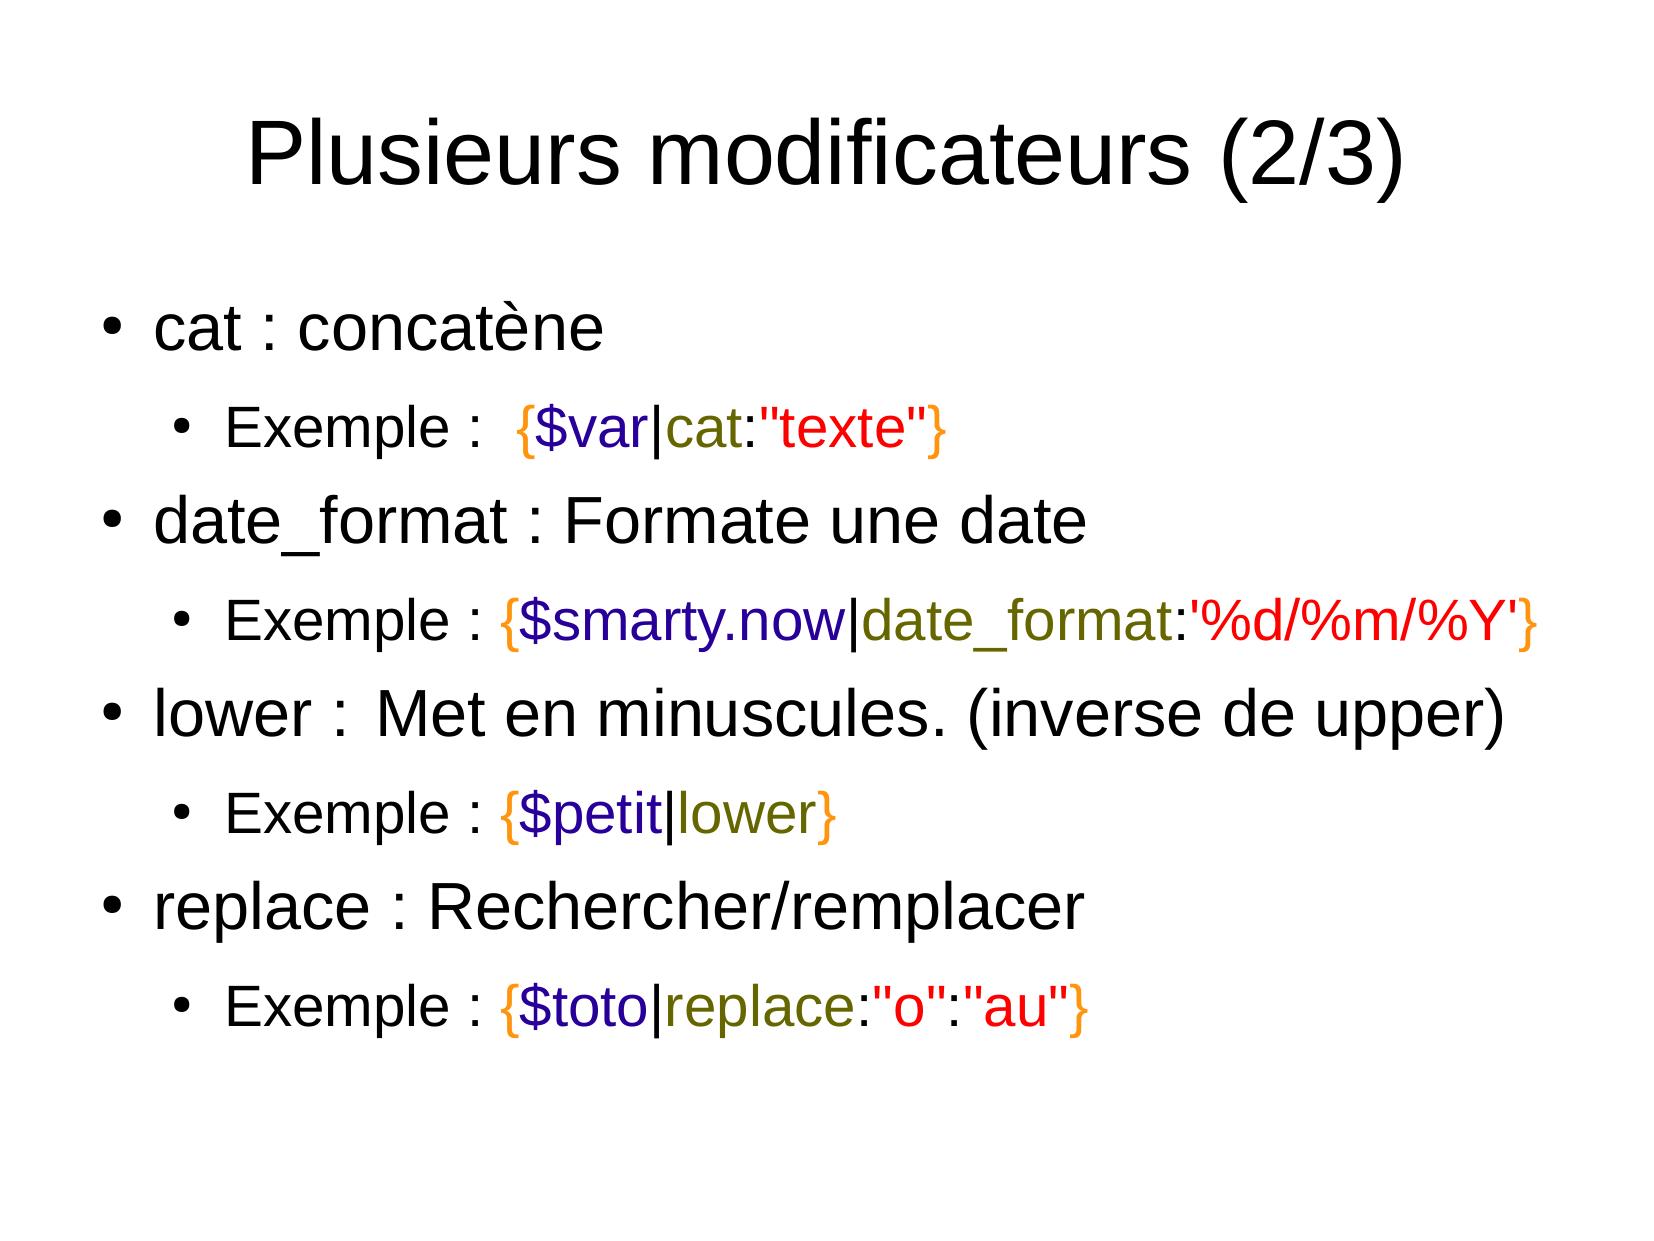

# Plusieurs modificateurs (2/3)
cat : concatène
Exemple : {$var|cat:"texte"}
date_format : Formate une date
Exemple : {$smarty.now|date_format:'%d/%m/%Y'}
lower :	Met en minuscules. (inverse de upper)
Exemple : {$petit|lower}
replace : Rechercher/remplacer
Exemple : {$toto|replace:"o":"au"}